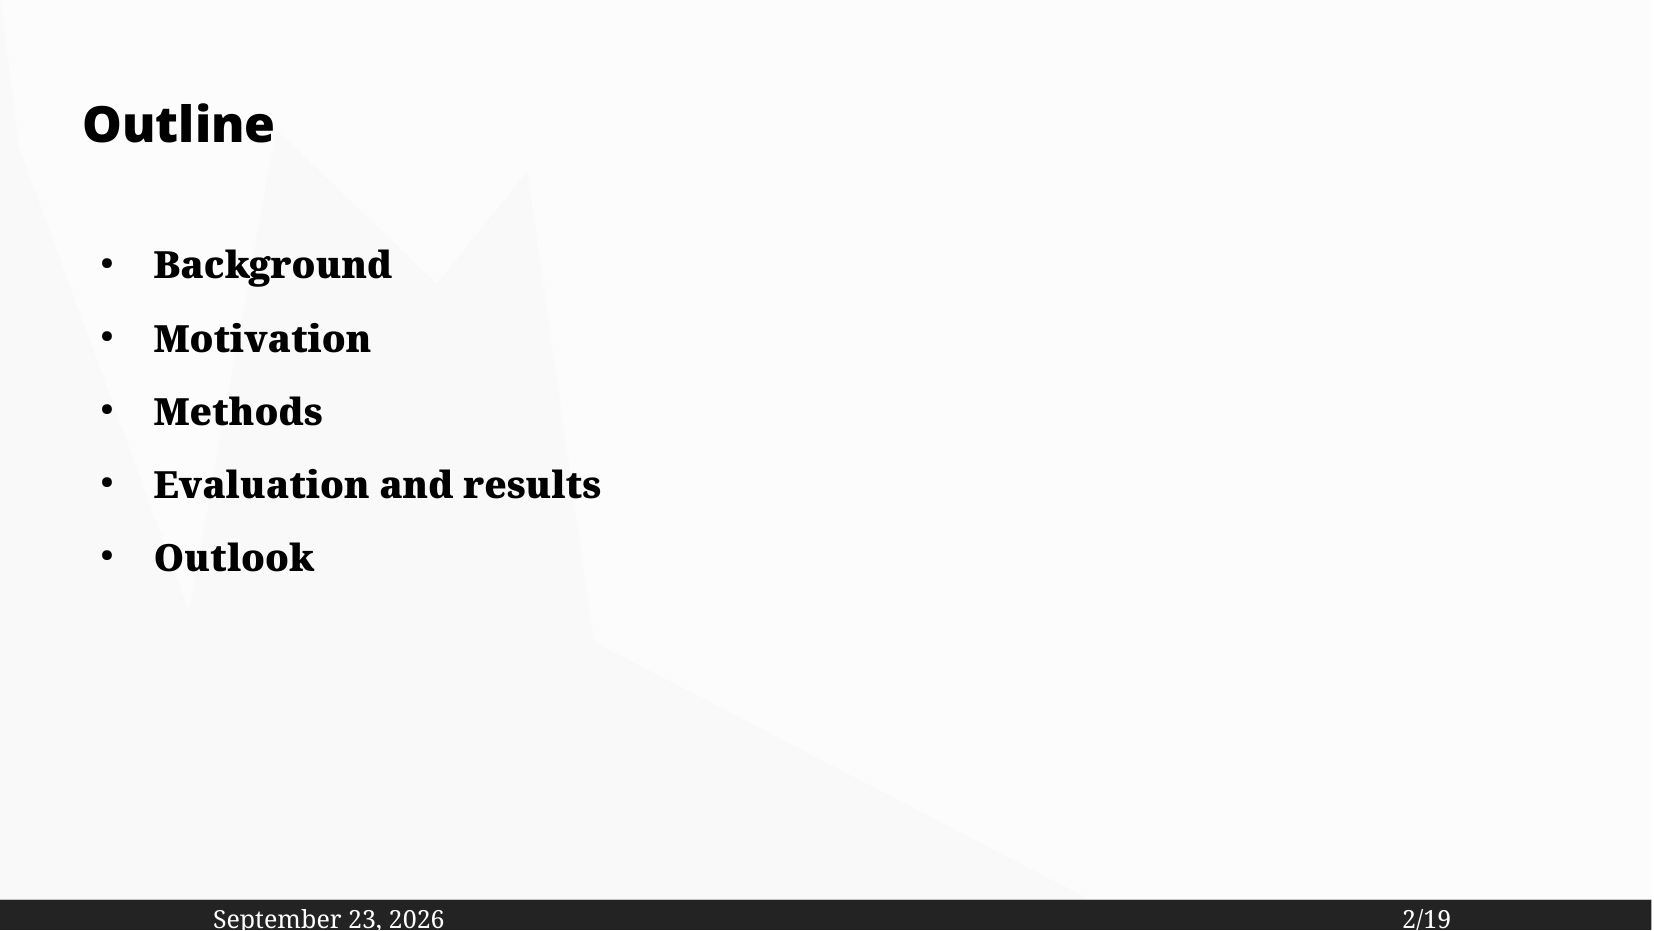

# Outline
Background
Motivation
Methods
Evaluation and results
Outlook